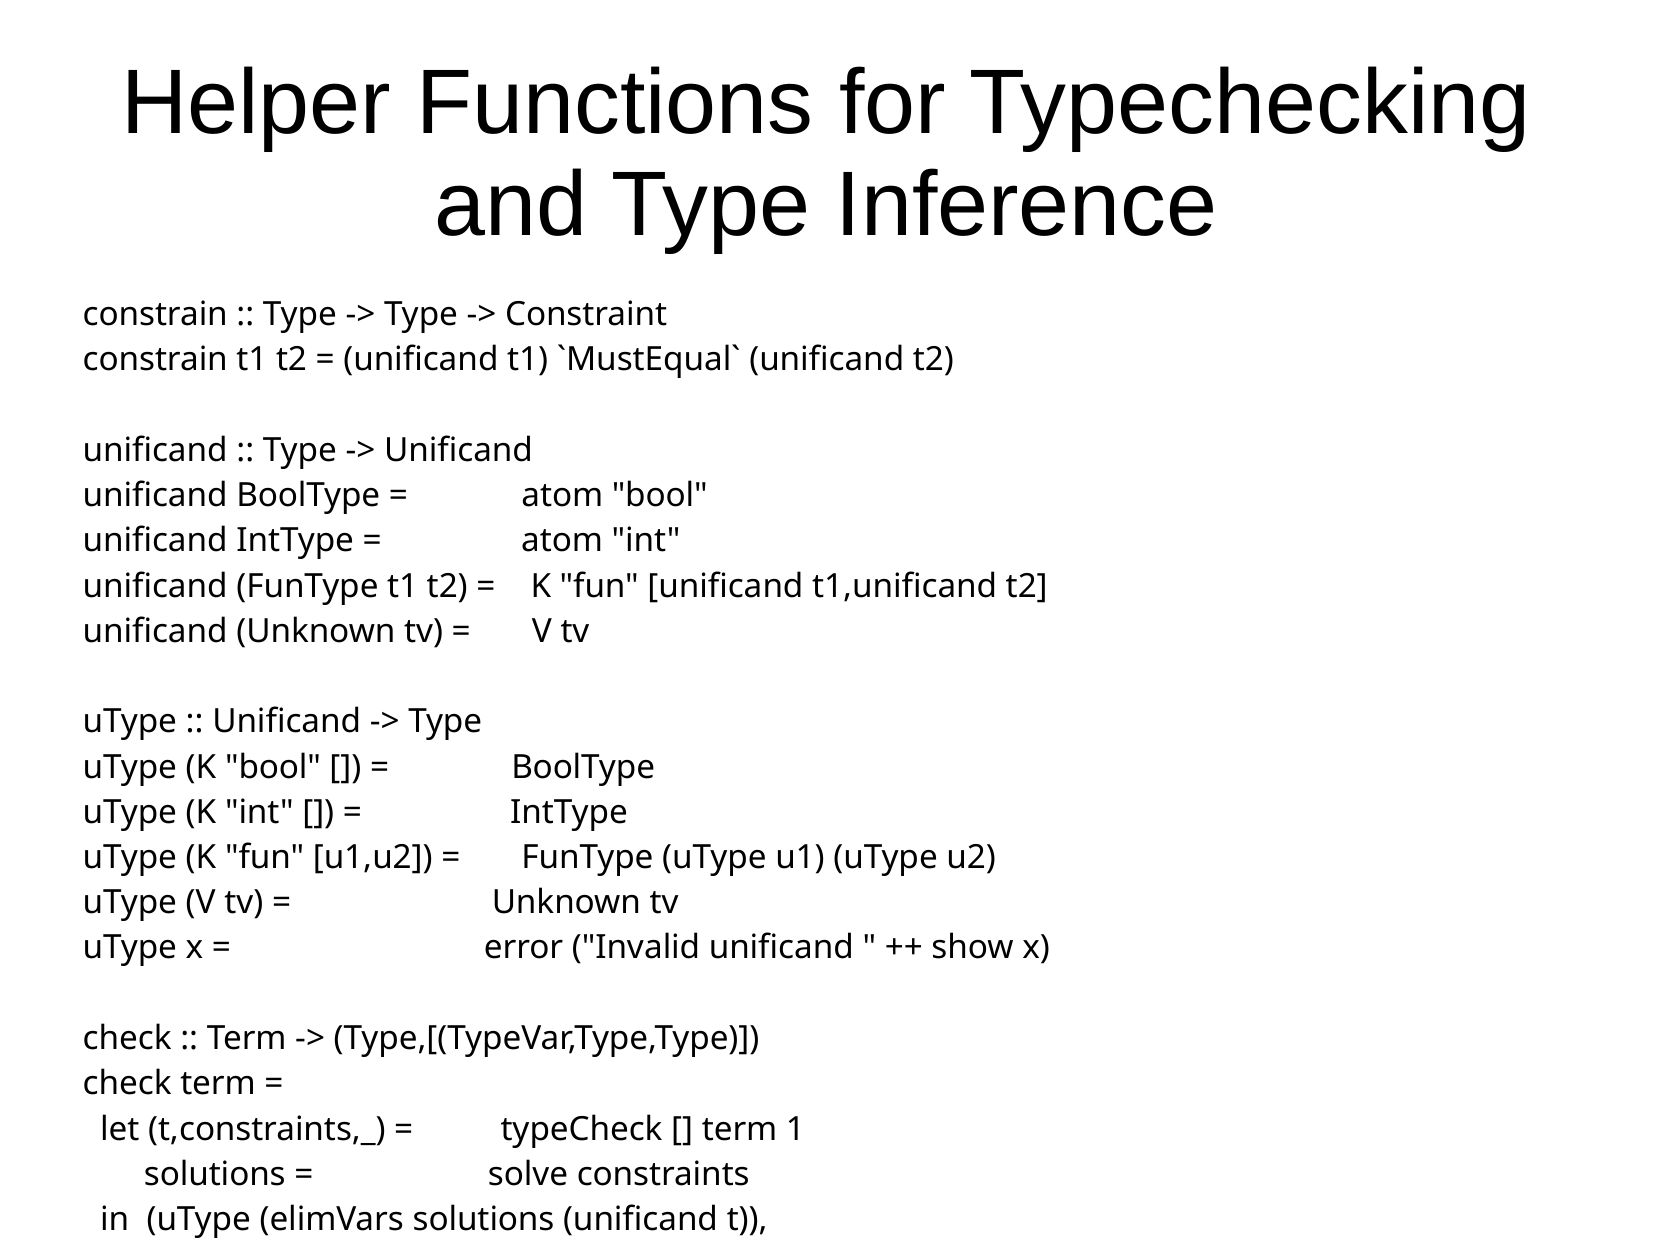

# Helper Functions for Typechecking and Type Inference
constrain :: Type -> Type -> Constraint
constrain t1 t2 = (unificand t1) `MustEqual` (unificand t2)
unificand :: Type -> Unificand
unificand BoolType = atom "bool"
unificand IntType = atom "int"
unificand (FunType t1 t2) = K "fun" [unificand t1,unificand t2]
unificand (Unknown tv) = V tv
uType :: Unificand -> Type
uType (K "bool" []) = BoolType
uType (K "int" []) = IntType
uType (K "fun" [u1,u2]) = FunType (uType u1) (uType u2)
uType (V tv) = Unknown tv
uType x = error ("Invalid unificand " ++ show x)
check :: Term -> (Type,[(TypeVar,Type,Type)])
check term =
 let (t,constraints,_) = typeCheck [] term 1
 solutions = solve constraints
 in (uType (elimVars solutions (unificand t)),
 map (\(tv,u) -> (tv,uType u,uType (elimVars solutions u))) solutions)